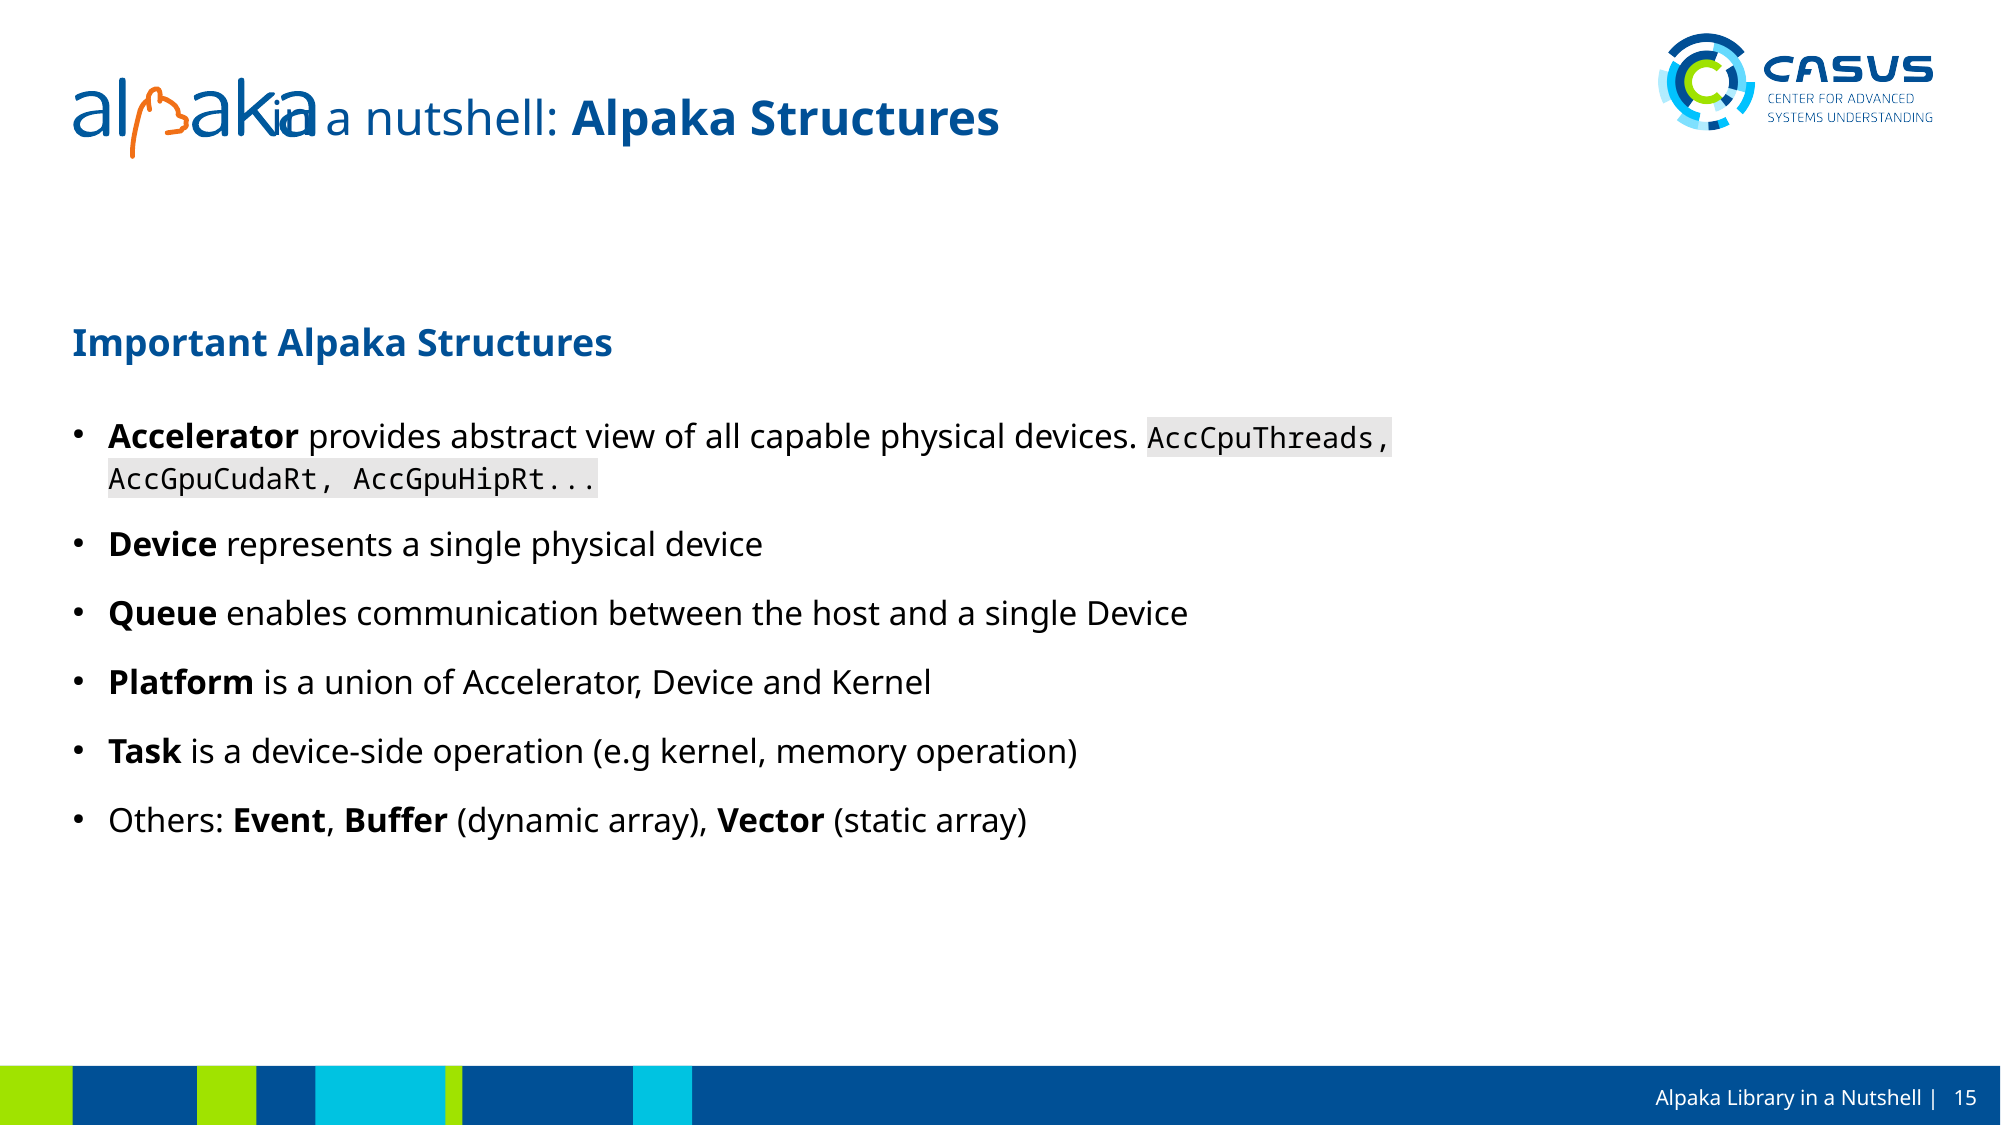

#
 in a nutshell: Alpaka Structures
Important Alpaka Structures
Accelerator provides abstract view of all capable physical devices. AccCpuThreads, AccGpuCudaRt, AccGpuHipRt...
Device represents a single physical device
Queue enables communication between the host and a single Device
Platform is a union of Accelerator, Device and Kernel
Task is a device-side operation (e.g kernel, memory operation)
Others: Event, Buffer (dynamic array), Vector (static array)
Alpaka Library in a Nutshell
15